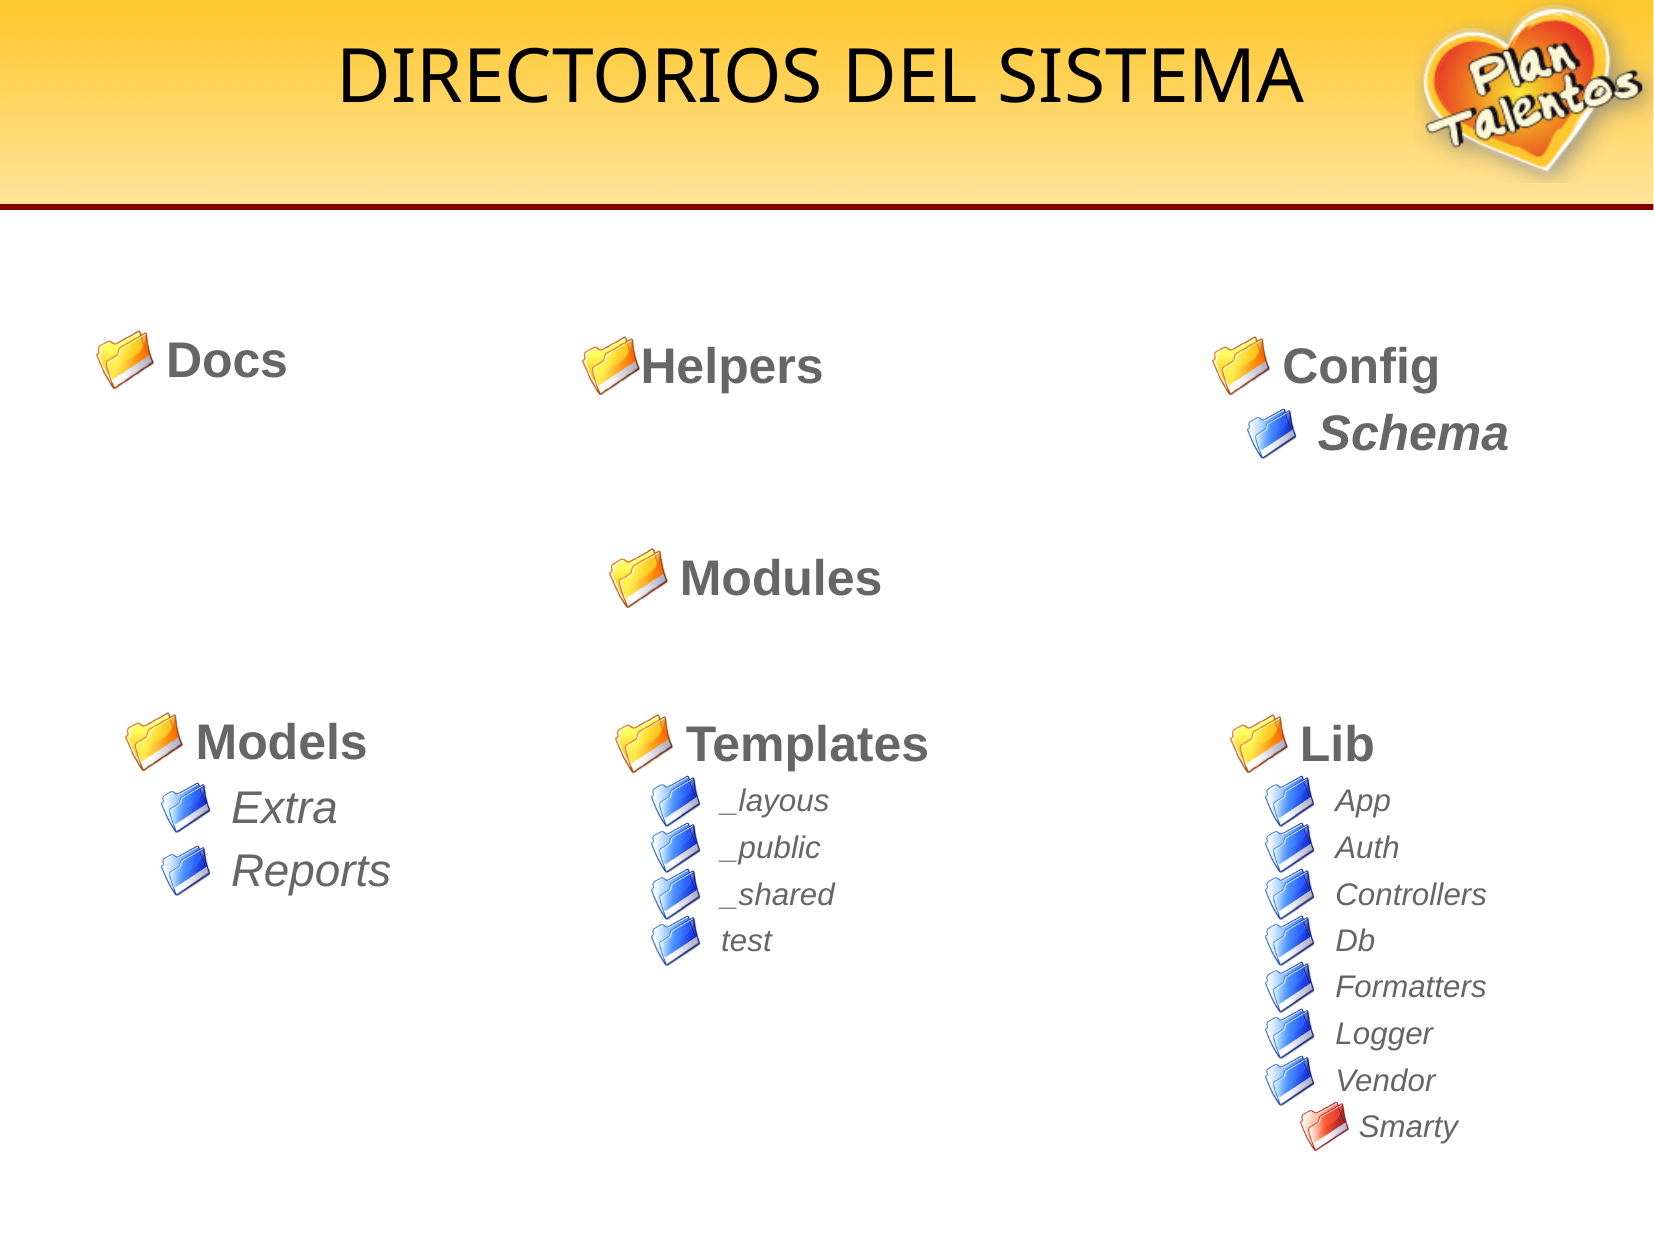

# DIRECTORIOS DEL SISTEMA
Docs
Helpers
Config
Schema
Modules
Models
Extra
Reports
Templates
_layous
_public
_shared
test
Lib
App
Auth
Controllers
Db
Formatters
Logger
Vendor
Smarty